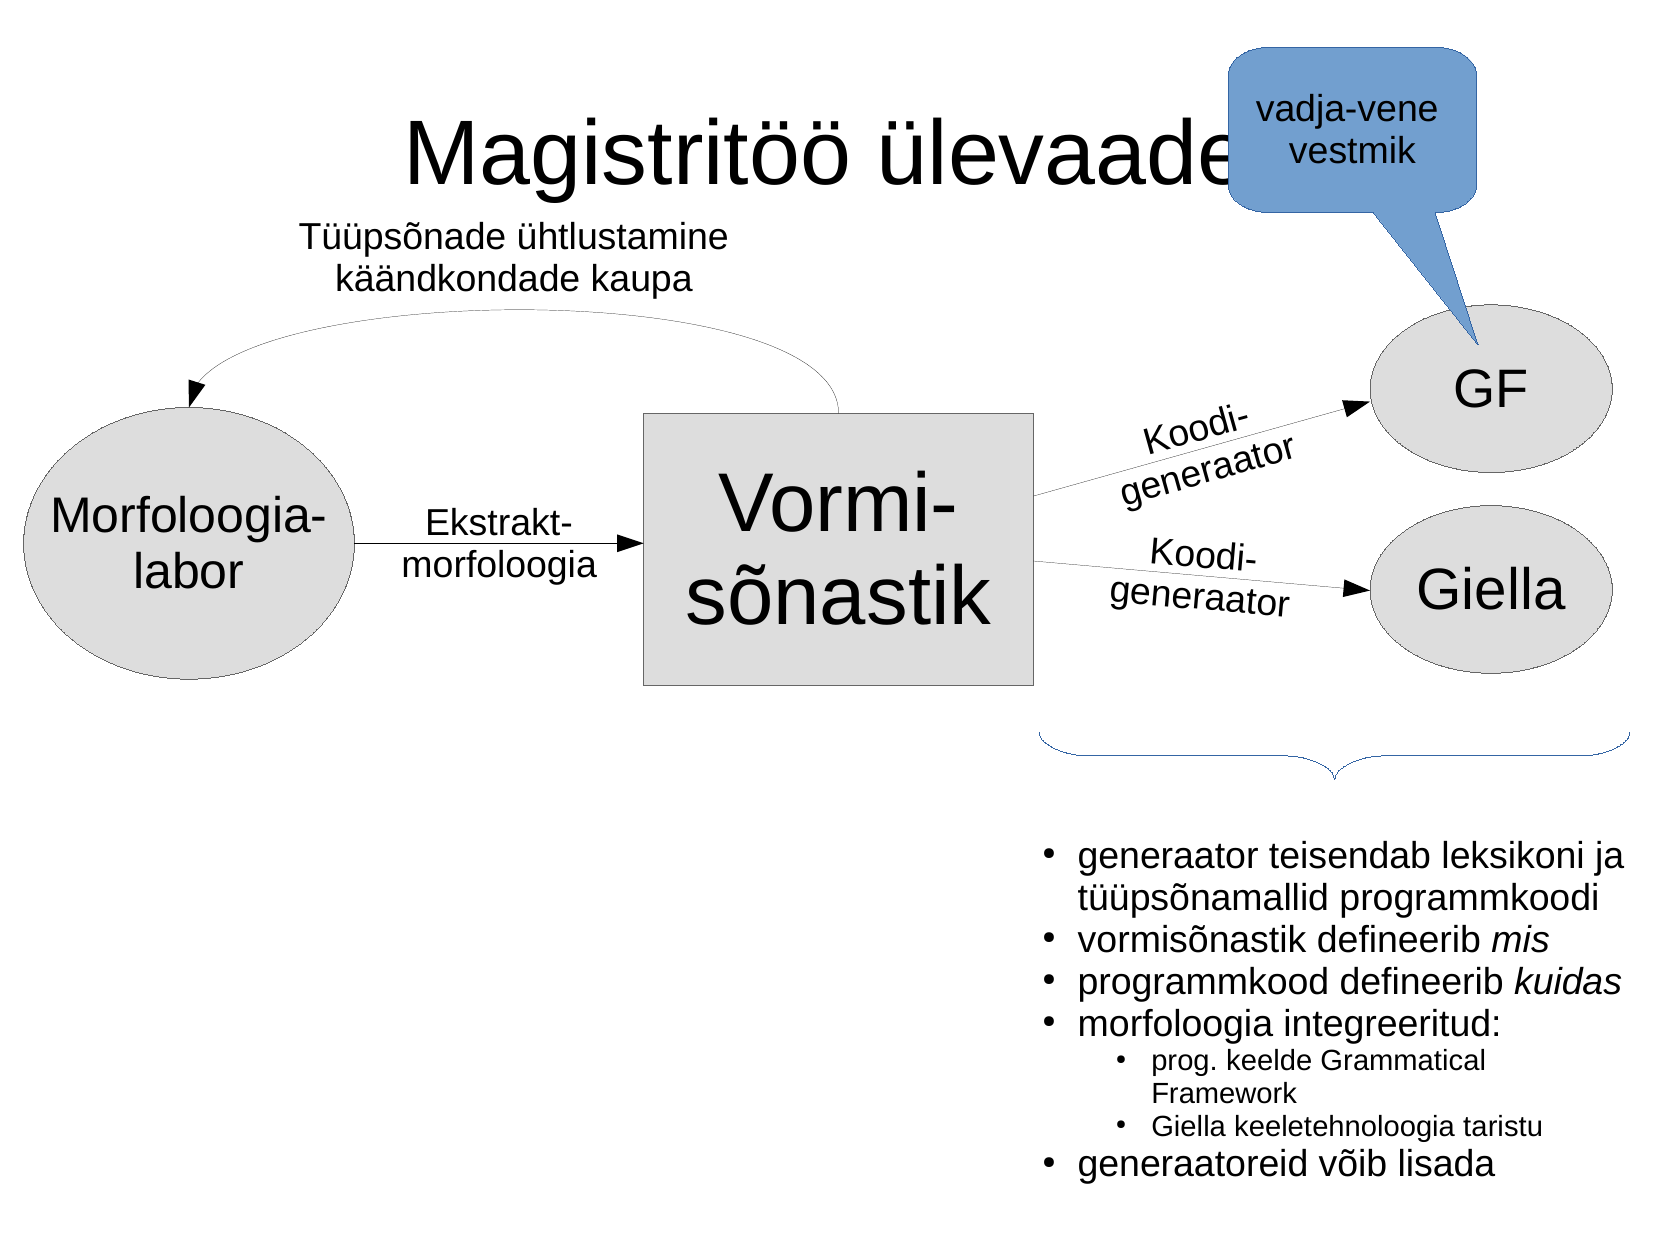

vadja-vene
vestmik
# Magistritöö ülevaade
GF
Koodi-
generaator
Morfoloogia-
labor
Vormi-
sõnastik
Giella
Ekstrakt-
morfoloogia
Koodi-
generaator
generaator teisendab leksikoni ja tüüpsõnamallid programmkoodi
vormisõnastik defineerib mis
programmkood defineerib kuidas
morfoloogia integreeritud:
prog. keelde Grammatical Framework
Giella keeletehnoloogia taristu
generaatoreid võib lisada